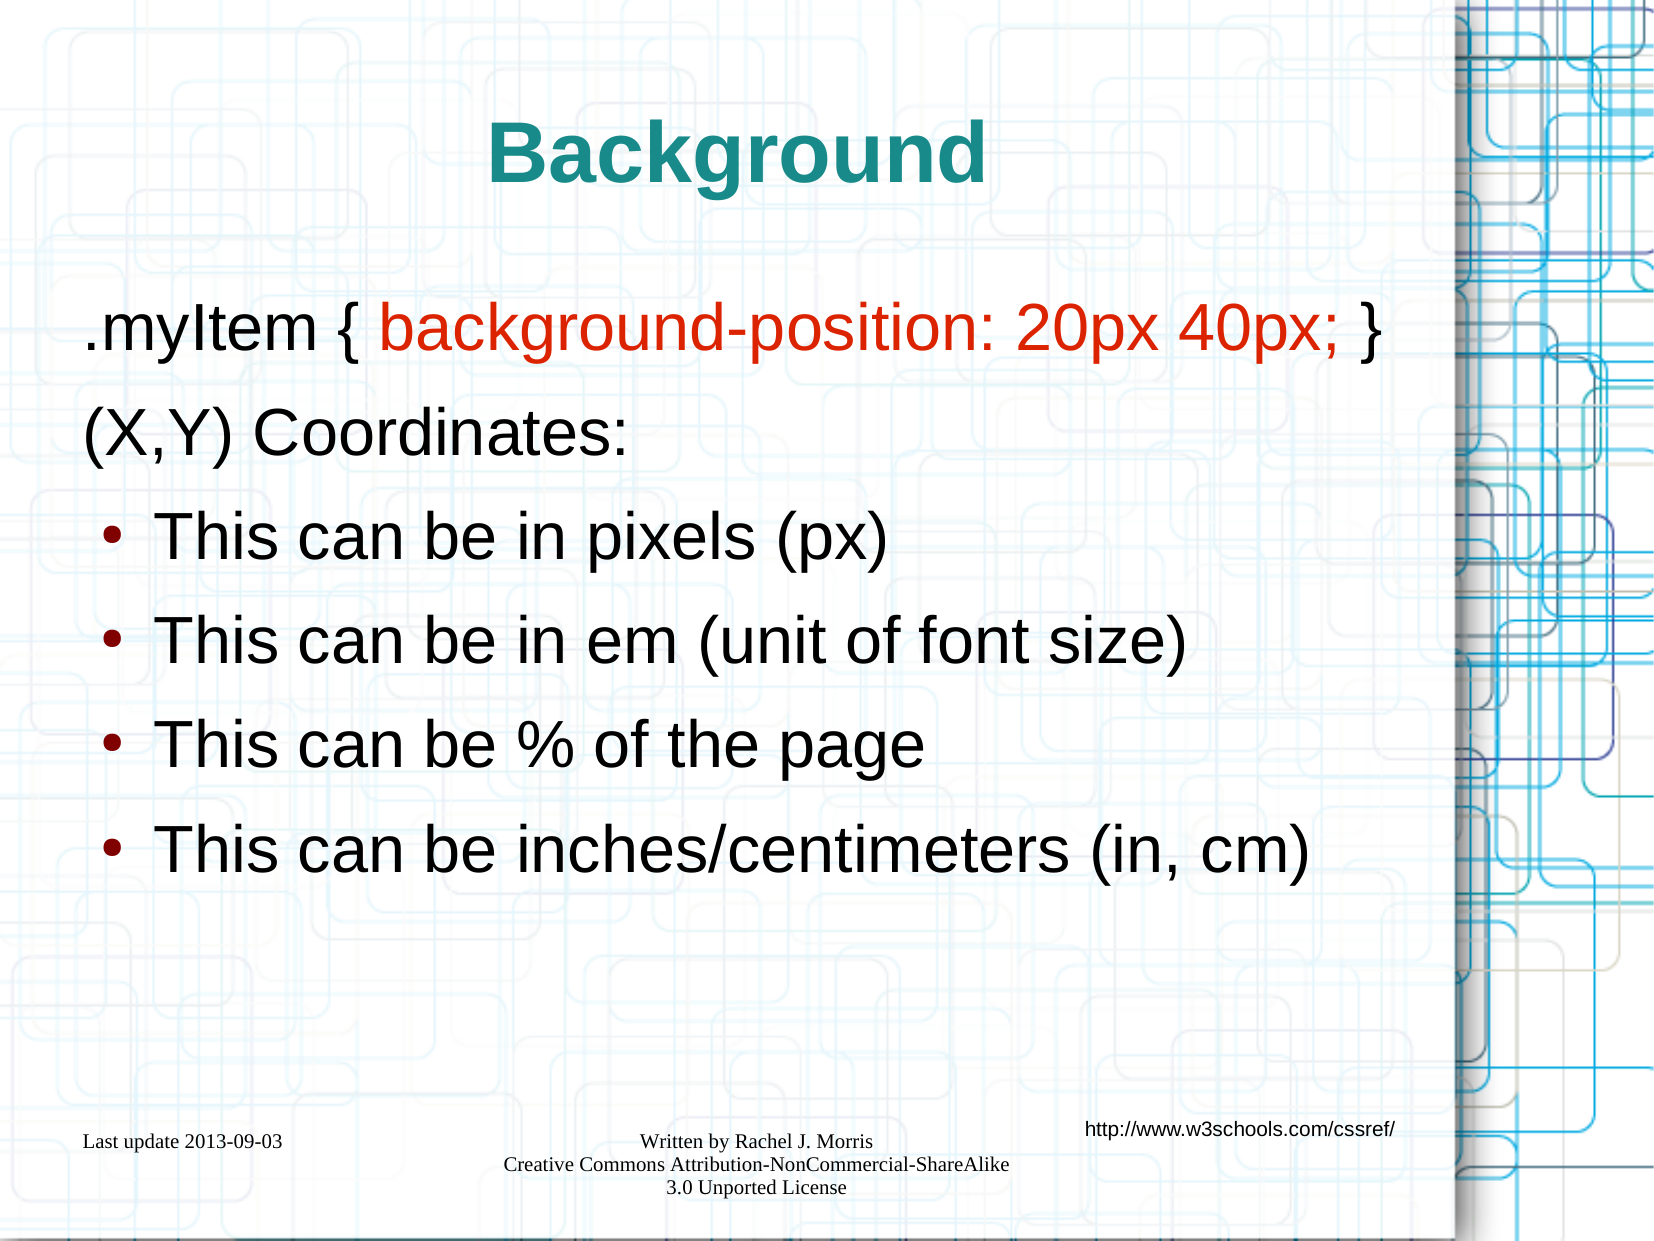

# Background
.myItem { background-position: 20px 40px; }
(X,Y) Coordinates:
This can be in pixels (px)
This can be in em (unit of font size)
This can be % of the page
This can be inches/centimeters (in, cm)
http://www.w3schools.com/cssref/